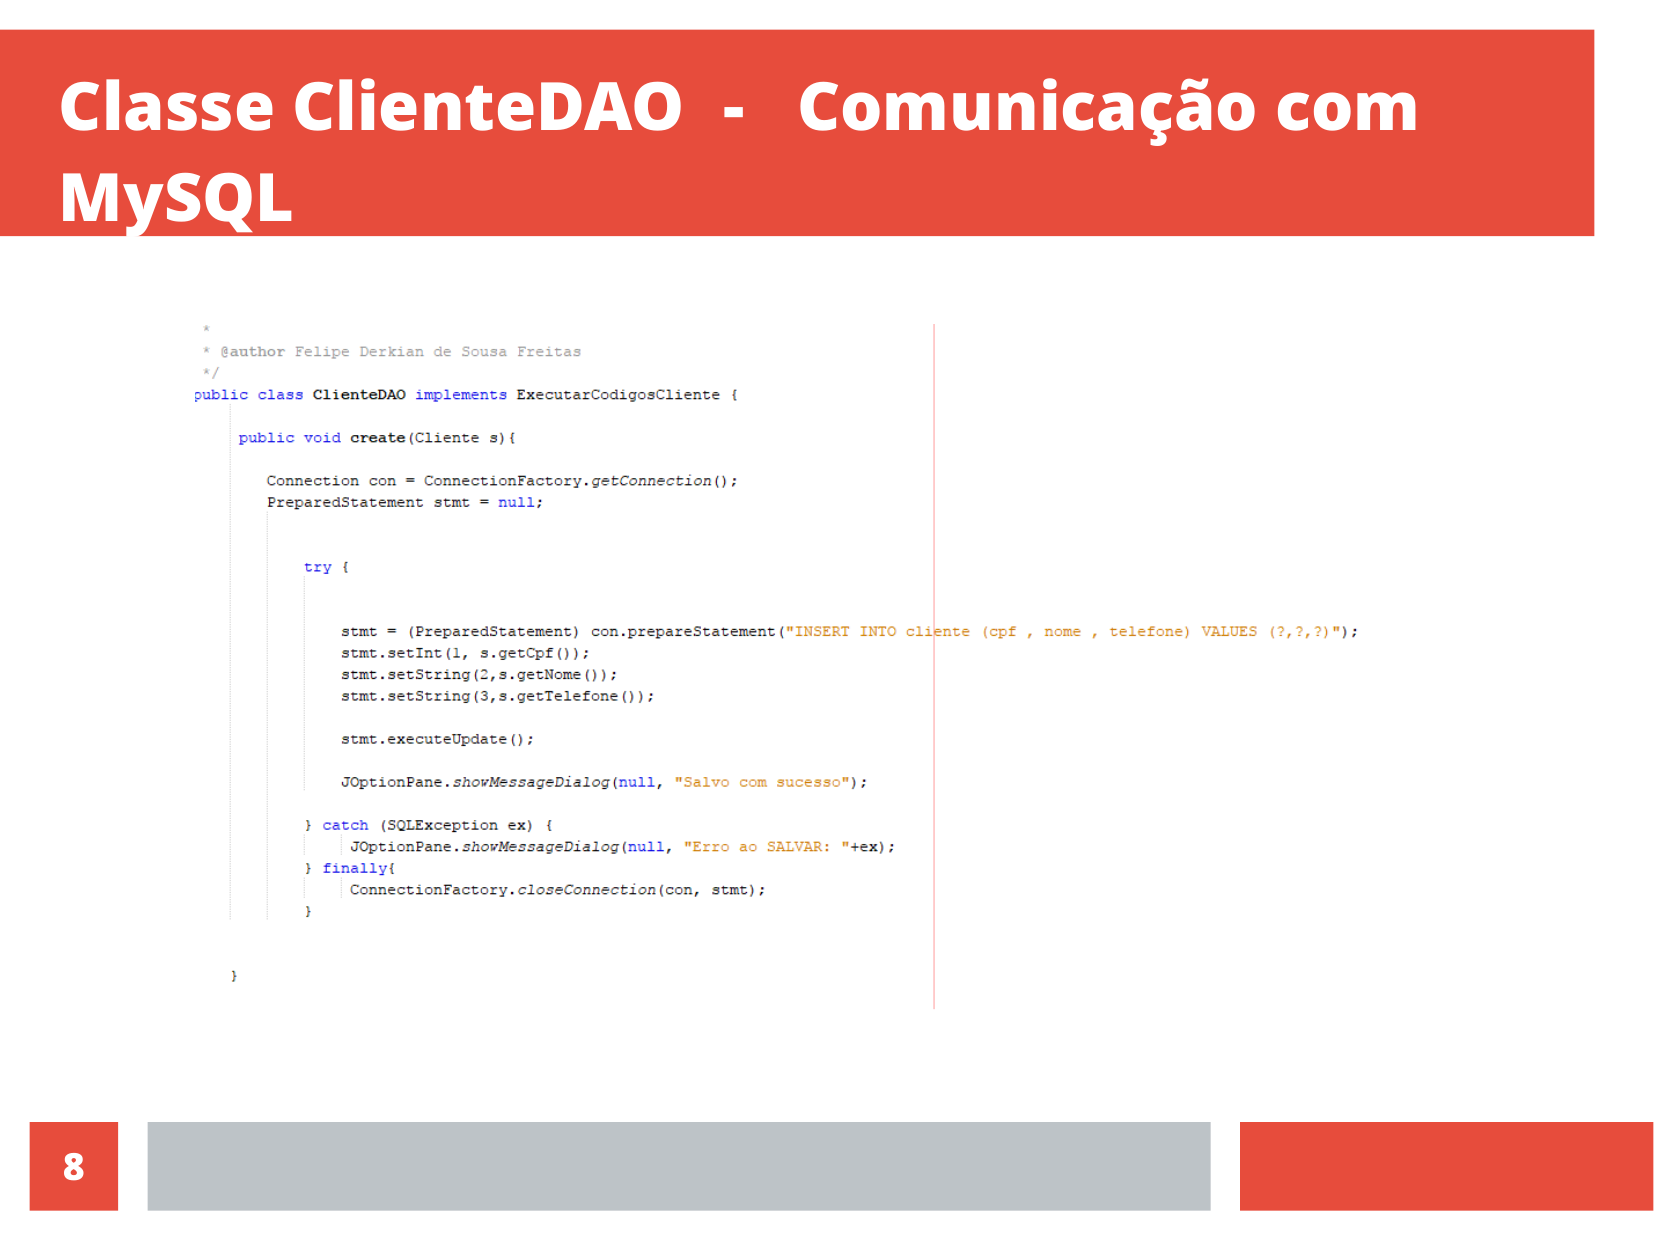

# Classe ClienteDAO	-	Comunicação com MySQL
8